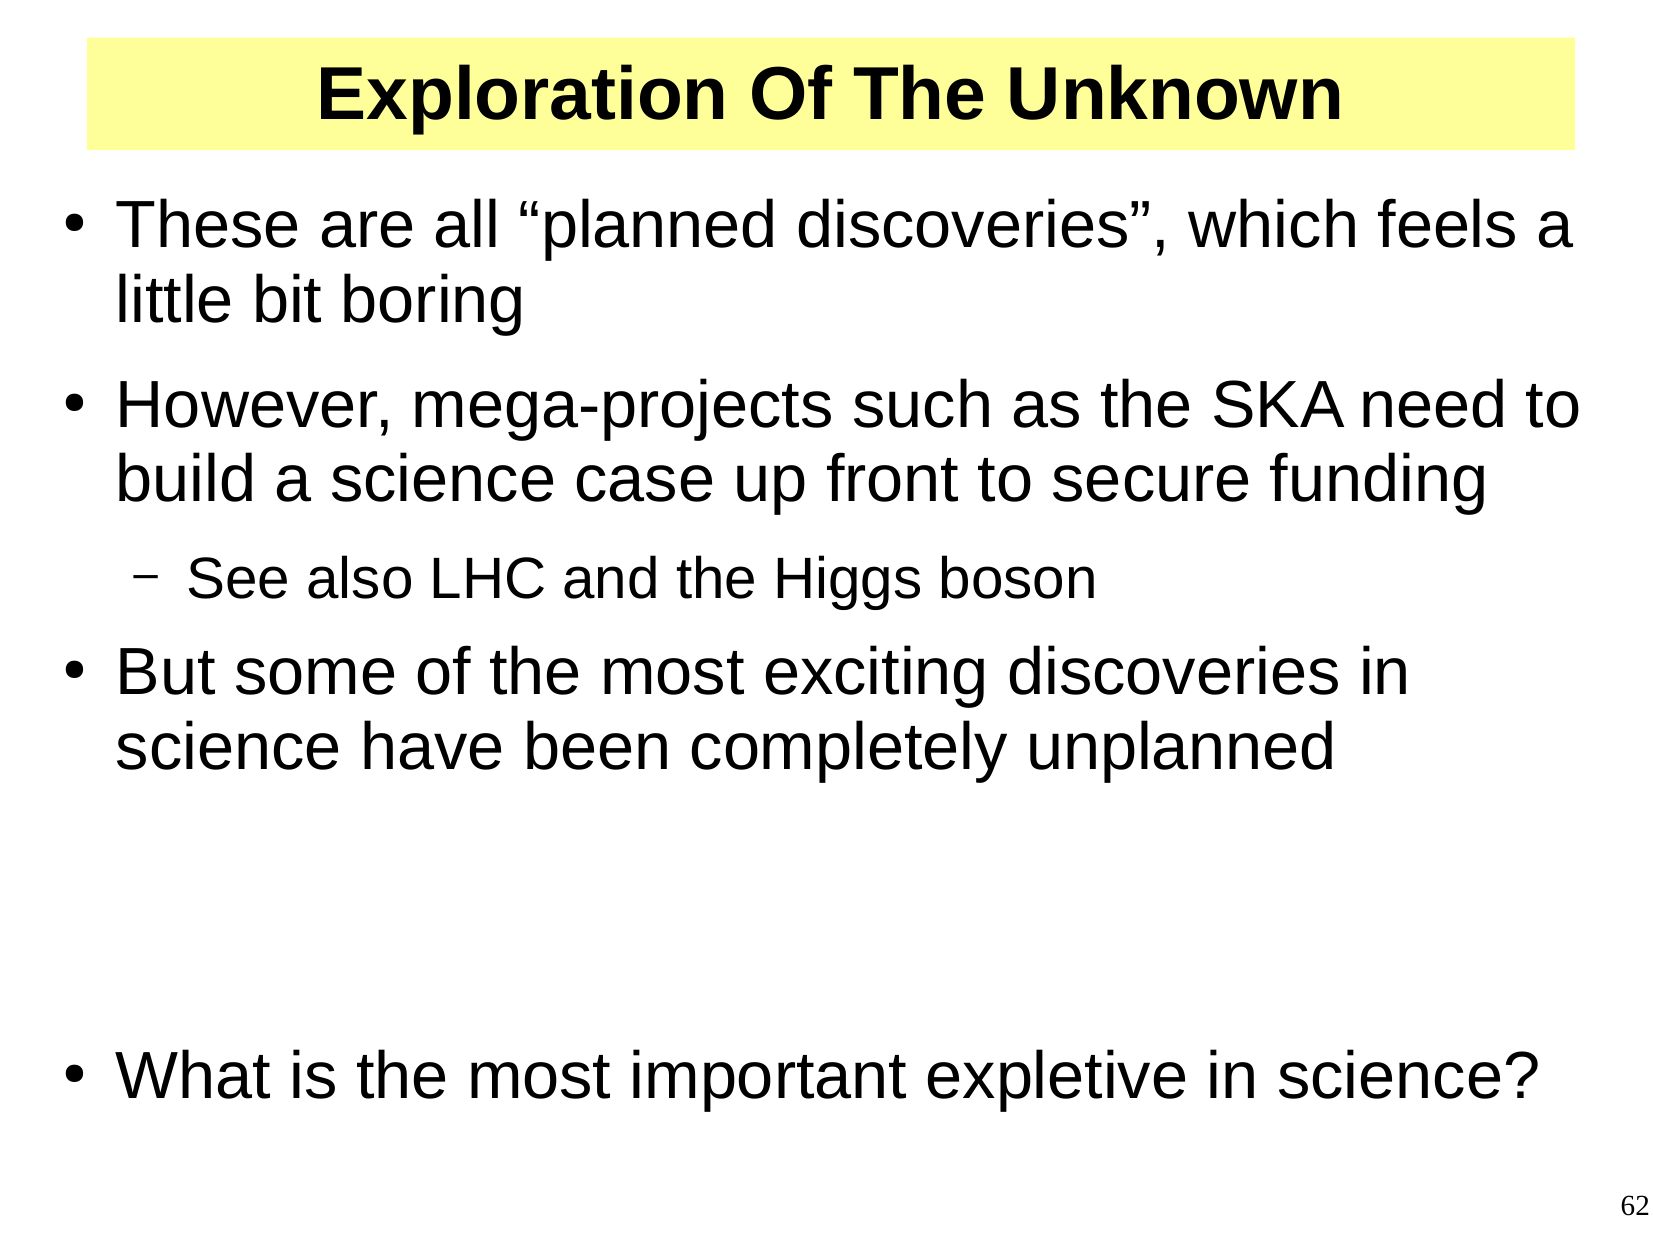

# Exploration Of The Unknown
These are all “planned discoveries”, which feels a little bit boring
However, mega-projects such as the SKA need to build a science case up front to secure funding
See also LHC and the Higgs boson
But some of the most exciting discoveries in science have been completely unplanned
What is the most important expletive in science?
62